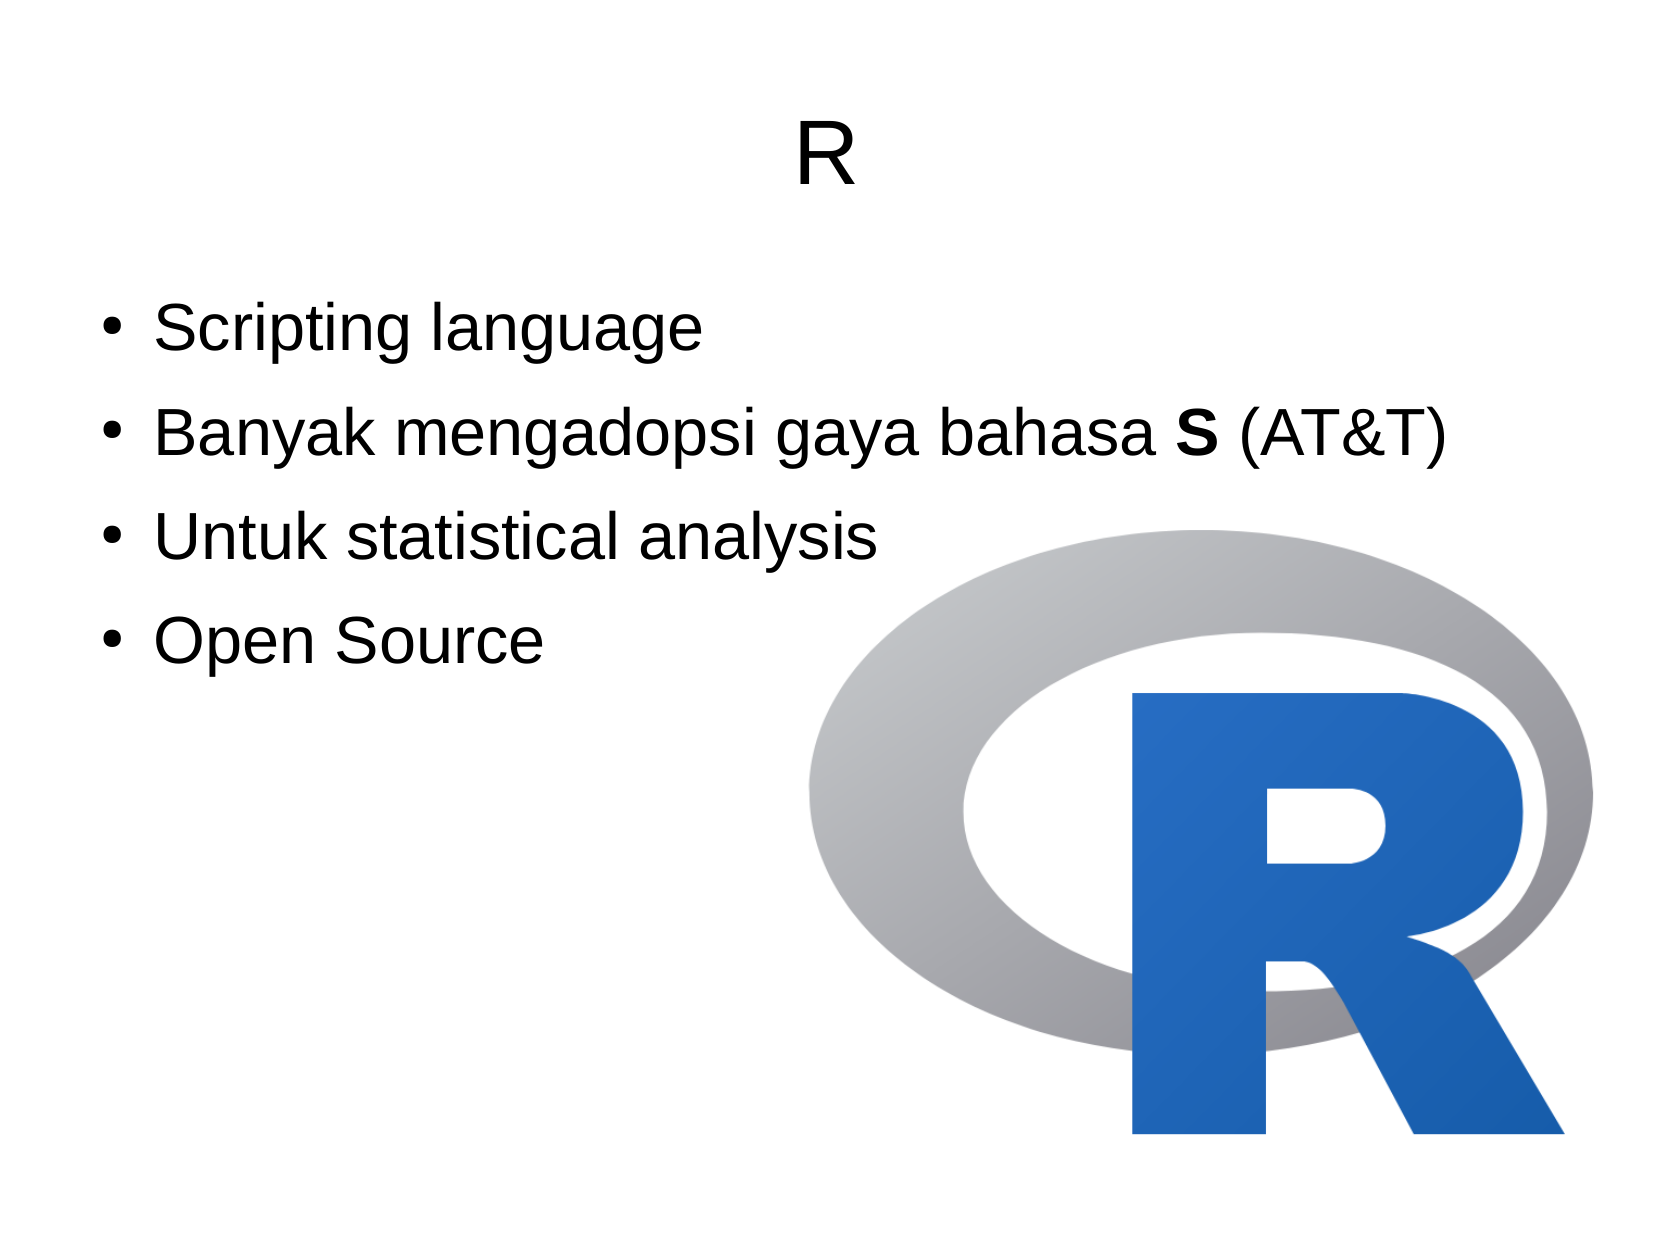

# R
Scripting language
Banyak mengadopsi gaya bahasa S (AT&T)
Untuk statistical analysis
Open Source